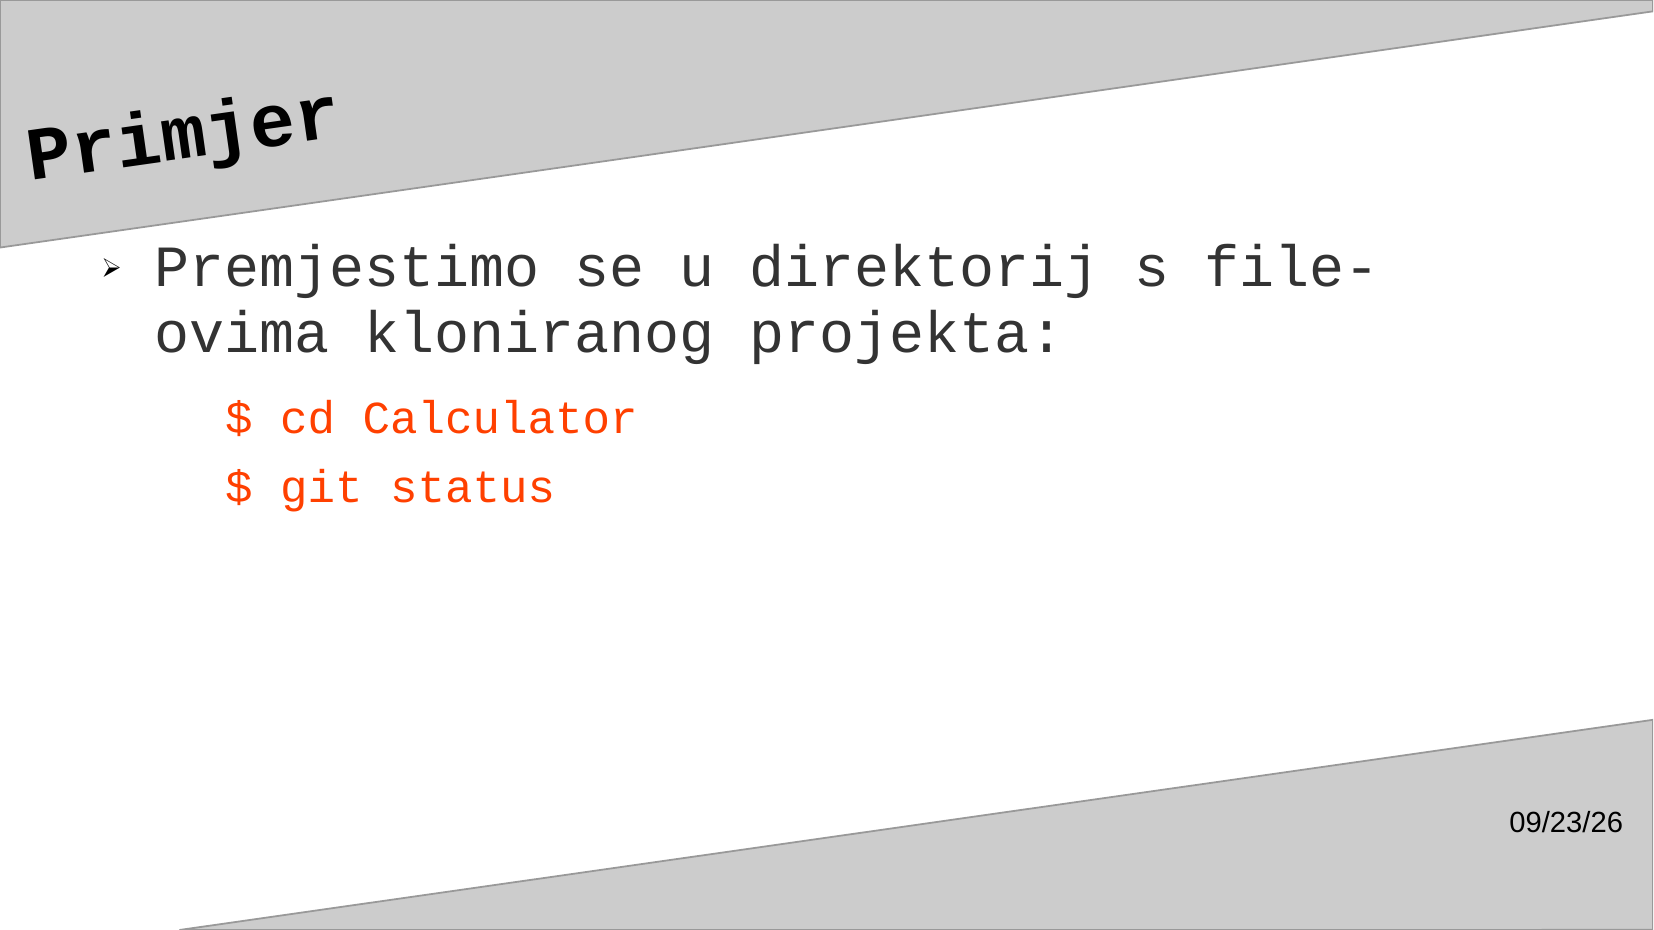

# Primjer
Premjestimo se u direktorij s file-ovima kloniranog projekta:
$ cd Calculator
$ git status
84